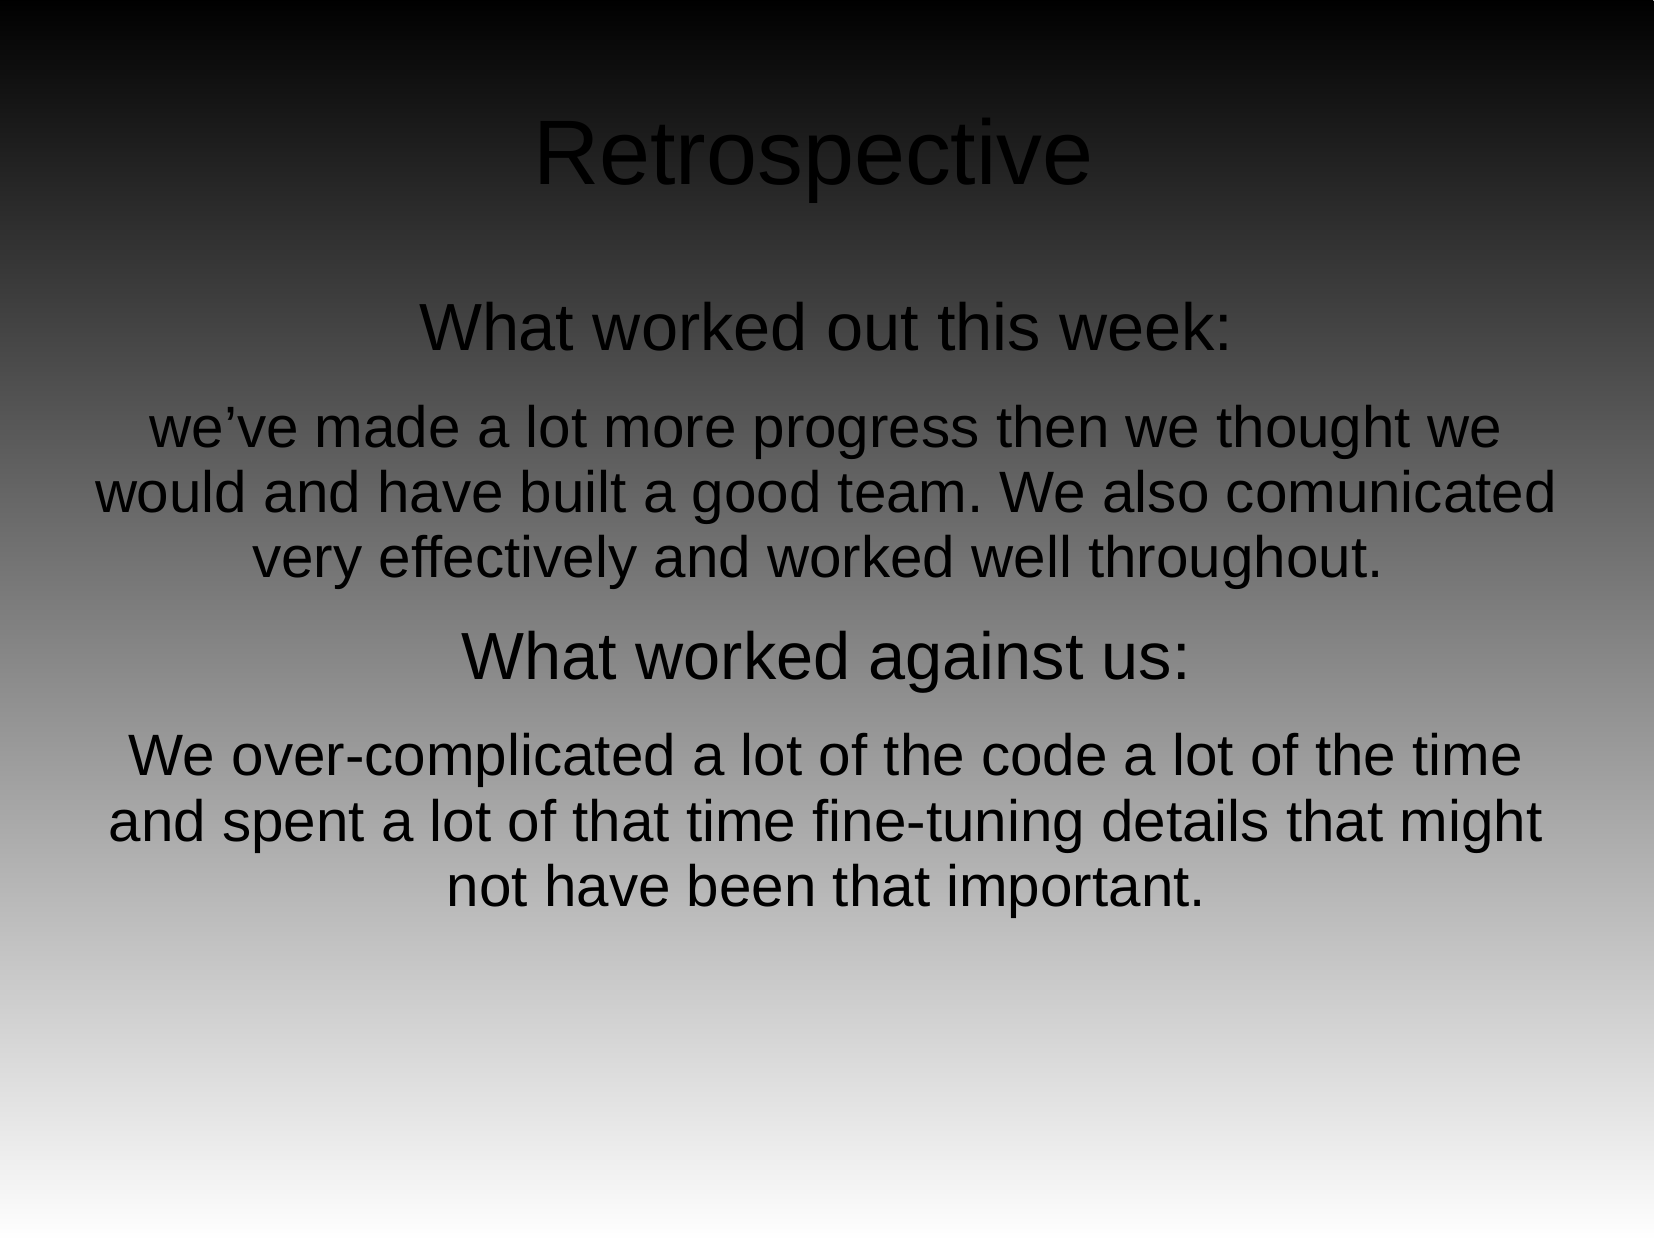

# Retrospective
What worked out this week:
we’ve made a lot more progress then we thought we would and have built a good team. We also comunicated very effectively and worked well throughout.
What worked against us:
We over-complicated a lot of the code a lot of the time and spent a lot of that time fine-tuning details that might not have been that important.